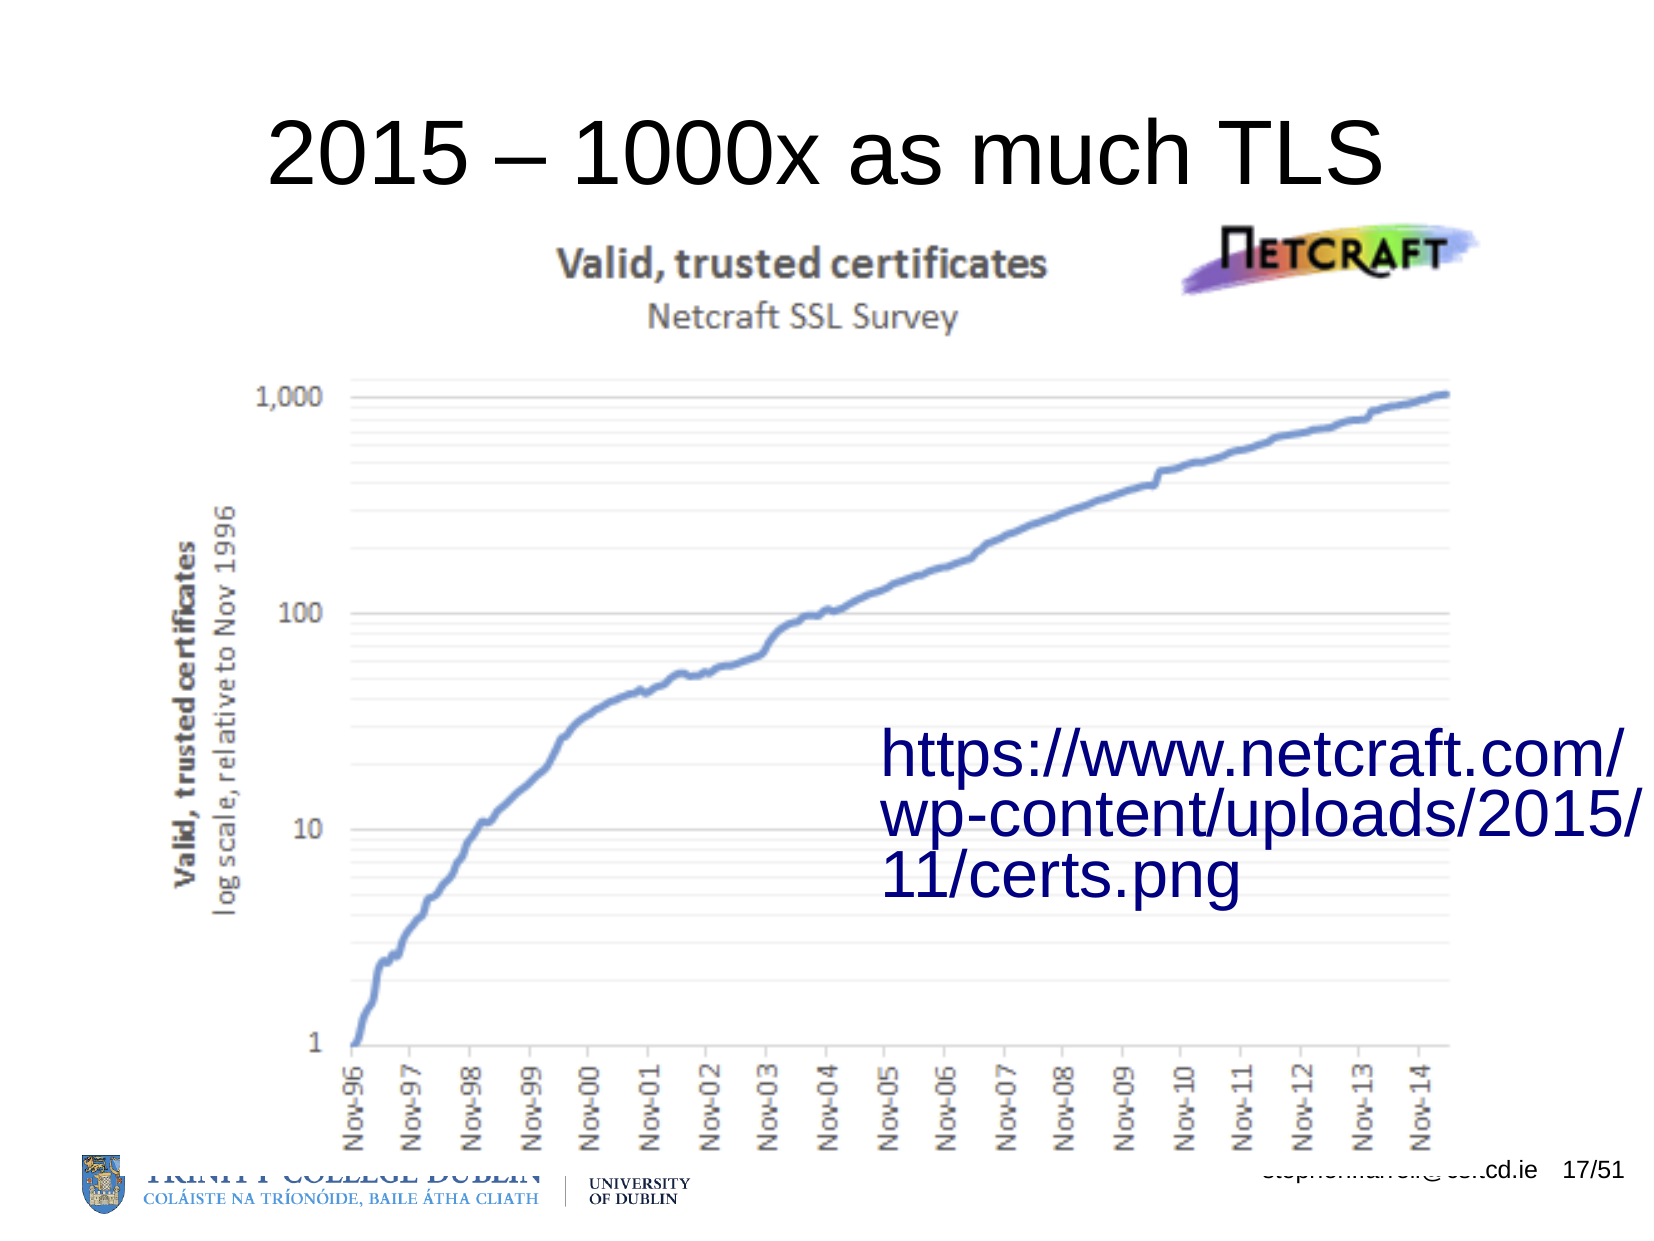

# 2015 – 1000x as much TLS
https://www.netcraft.com/wp-content/uploads/2015/11/certs.png